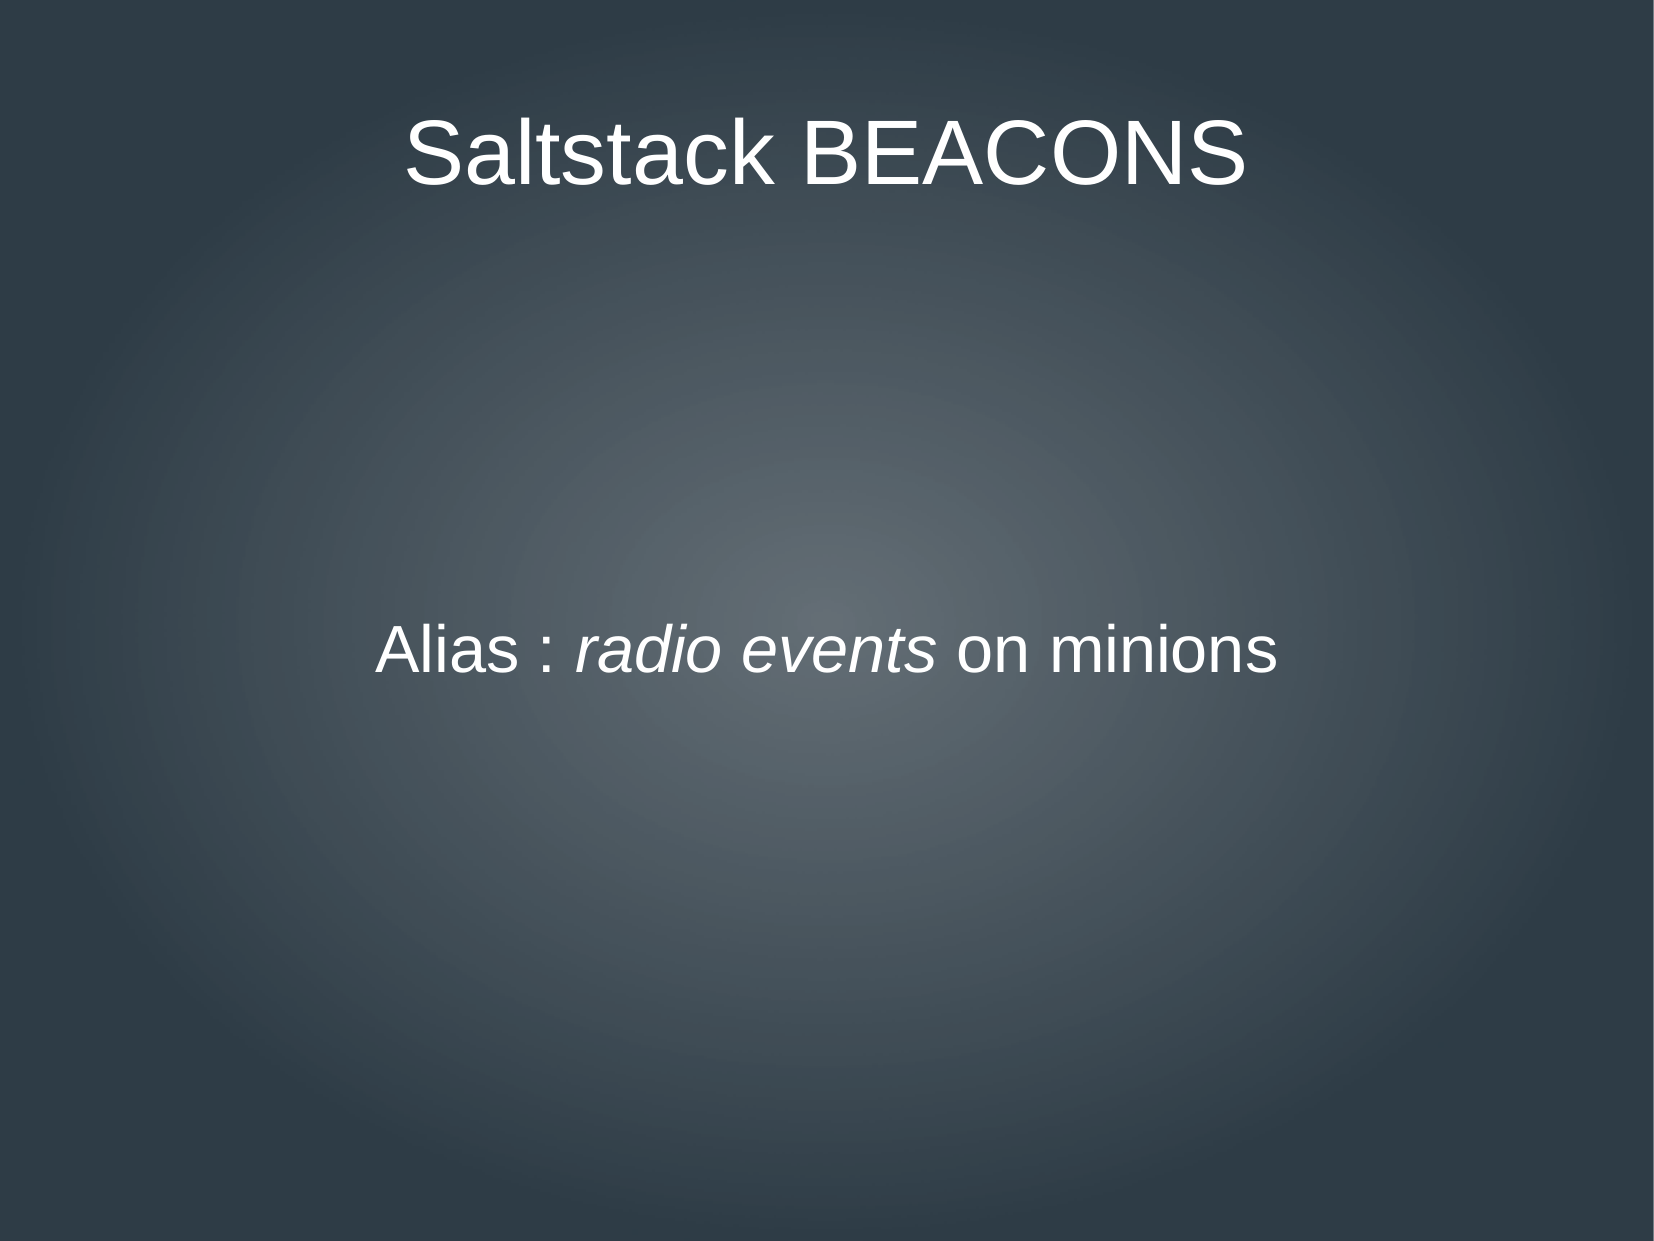

# Saltstack BEACONS
Alias : radio events on minions